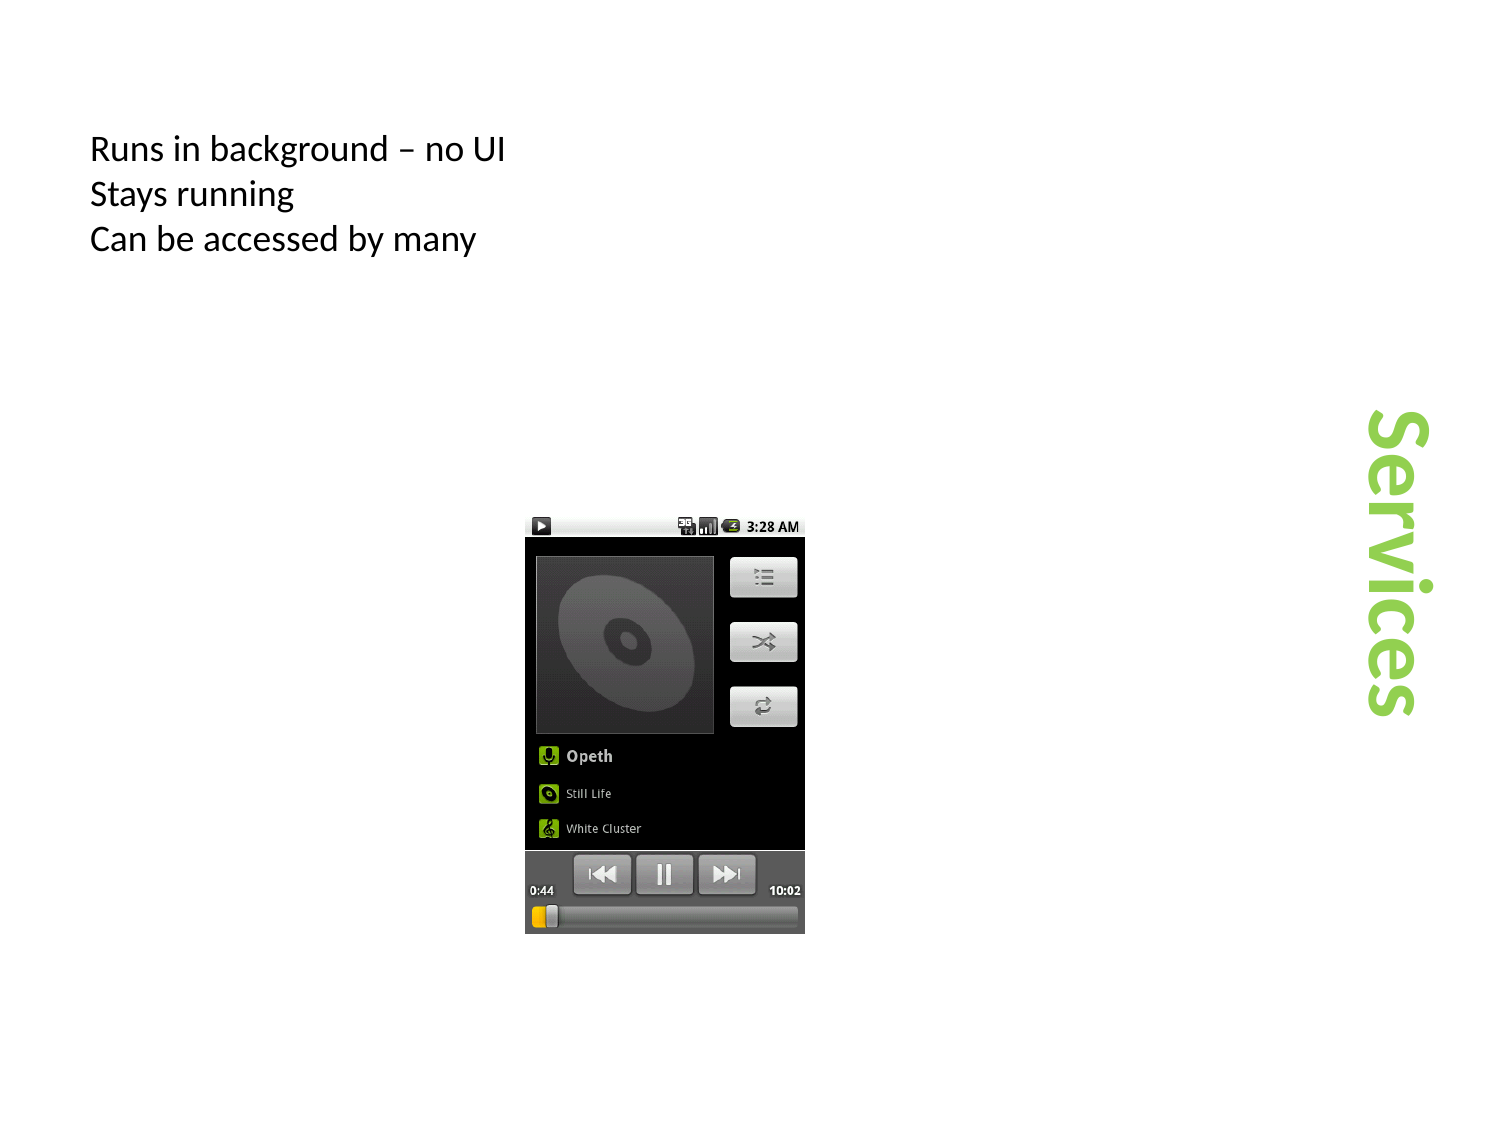

Runs in background – no UI
Stays running
Can be accessed by many
# Services